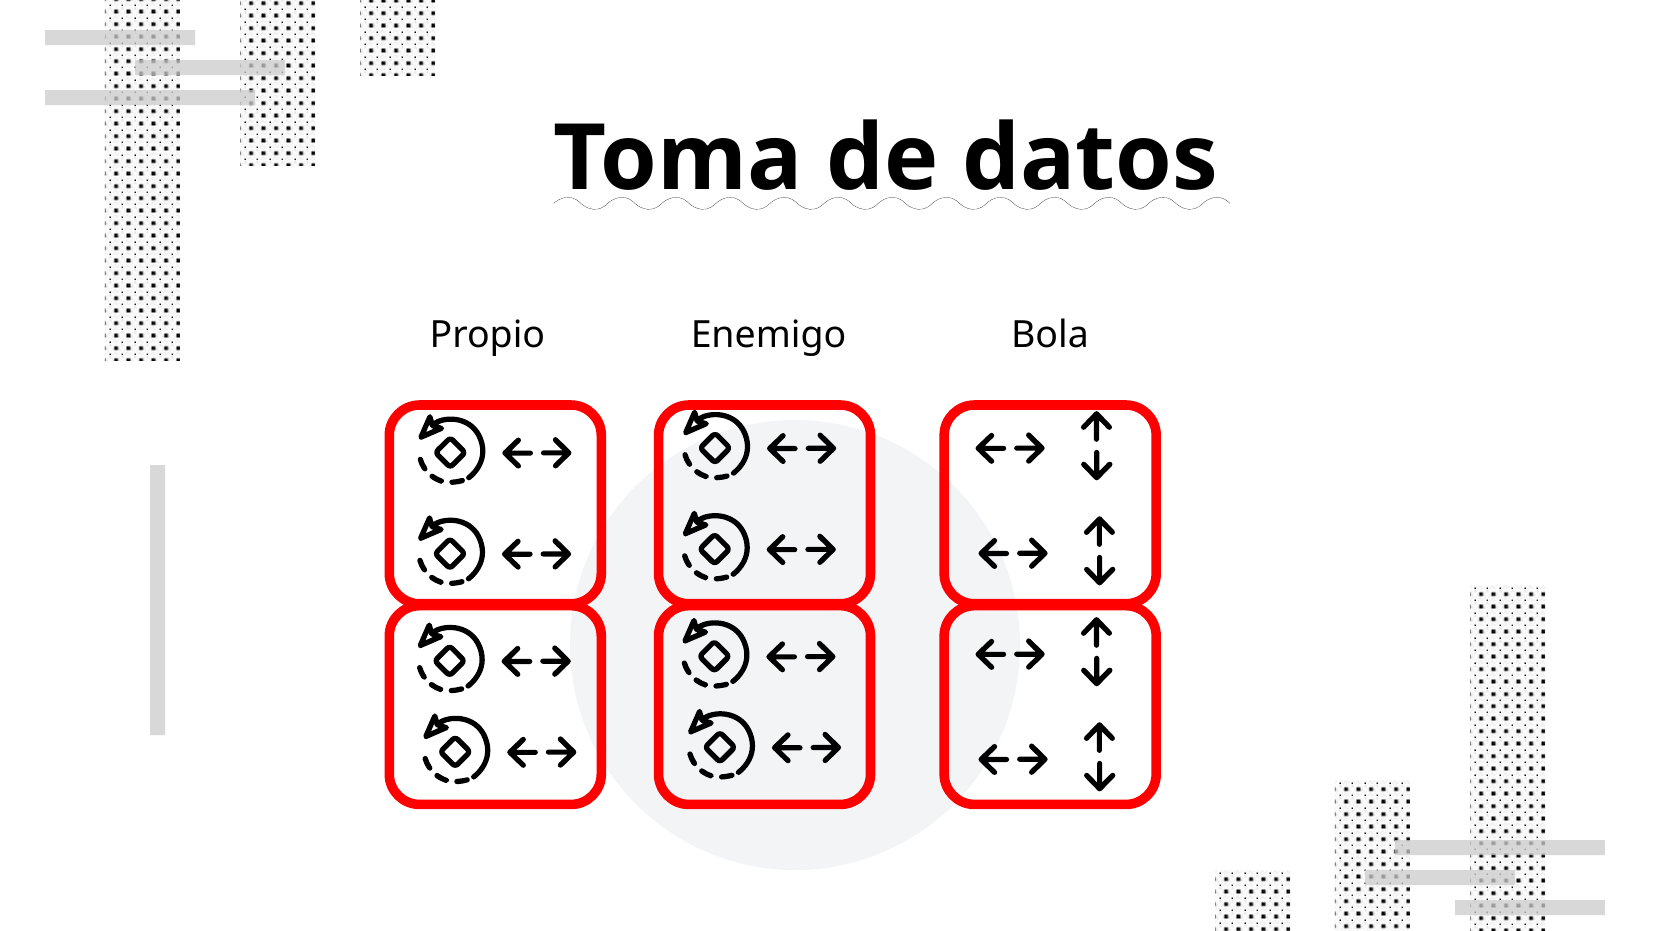

# Toma de datos
Propio
Enemigo
Bola